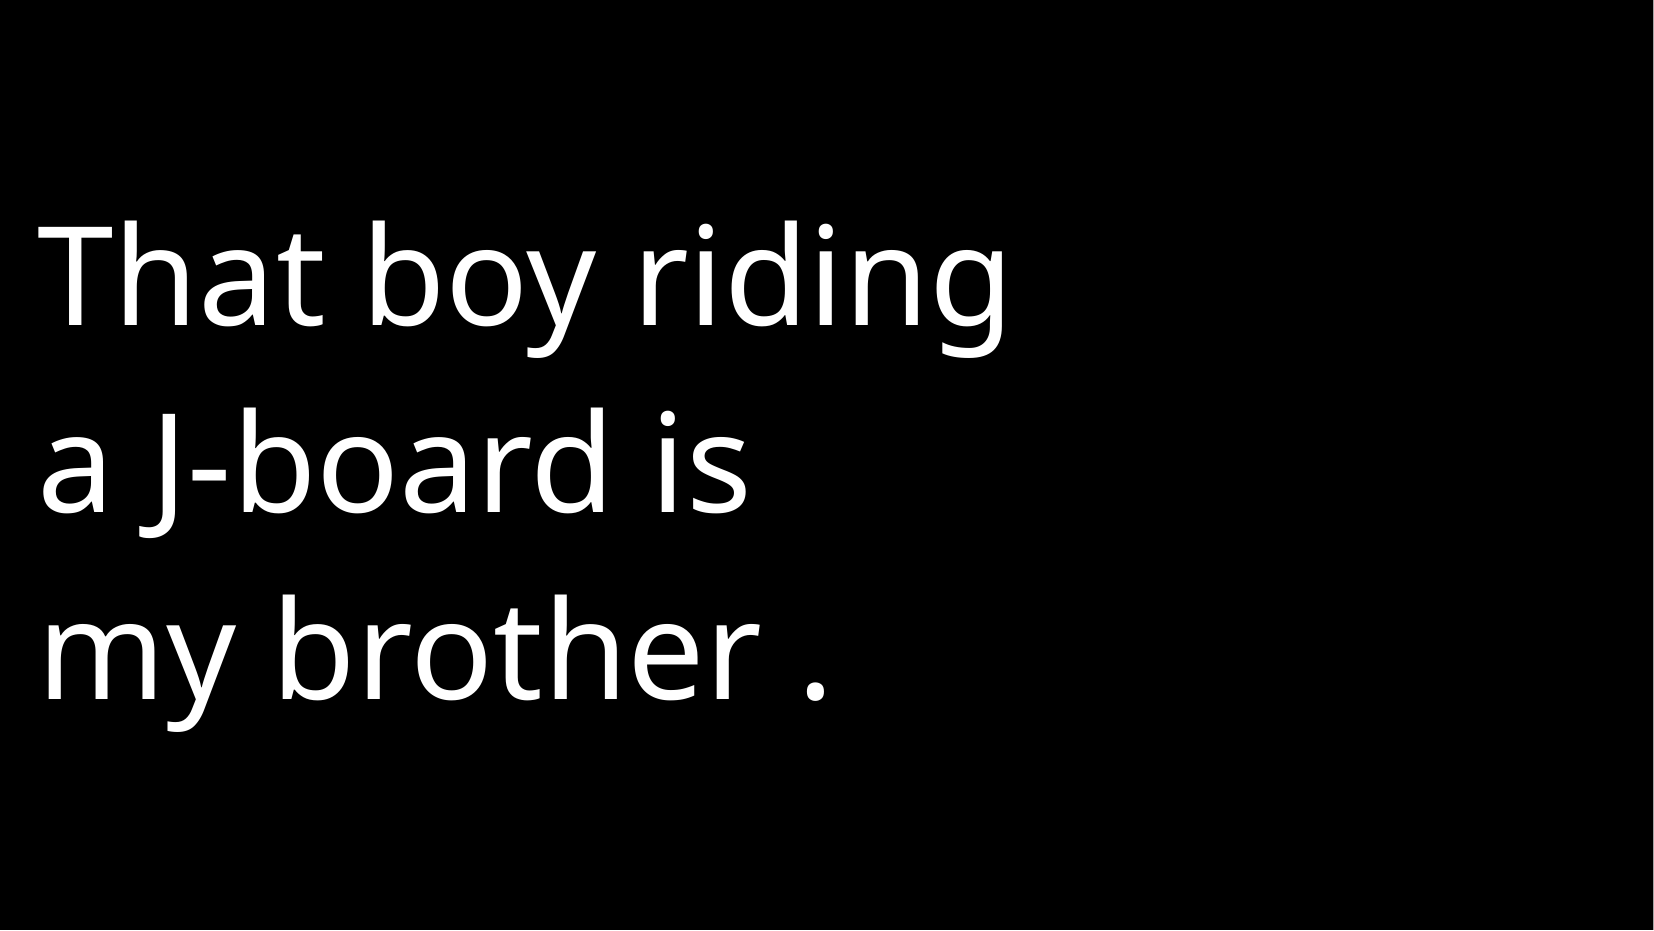

# That boy riding a J-board is my brother .